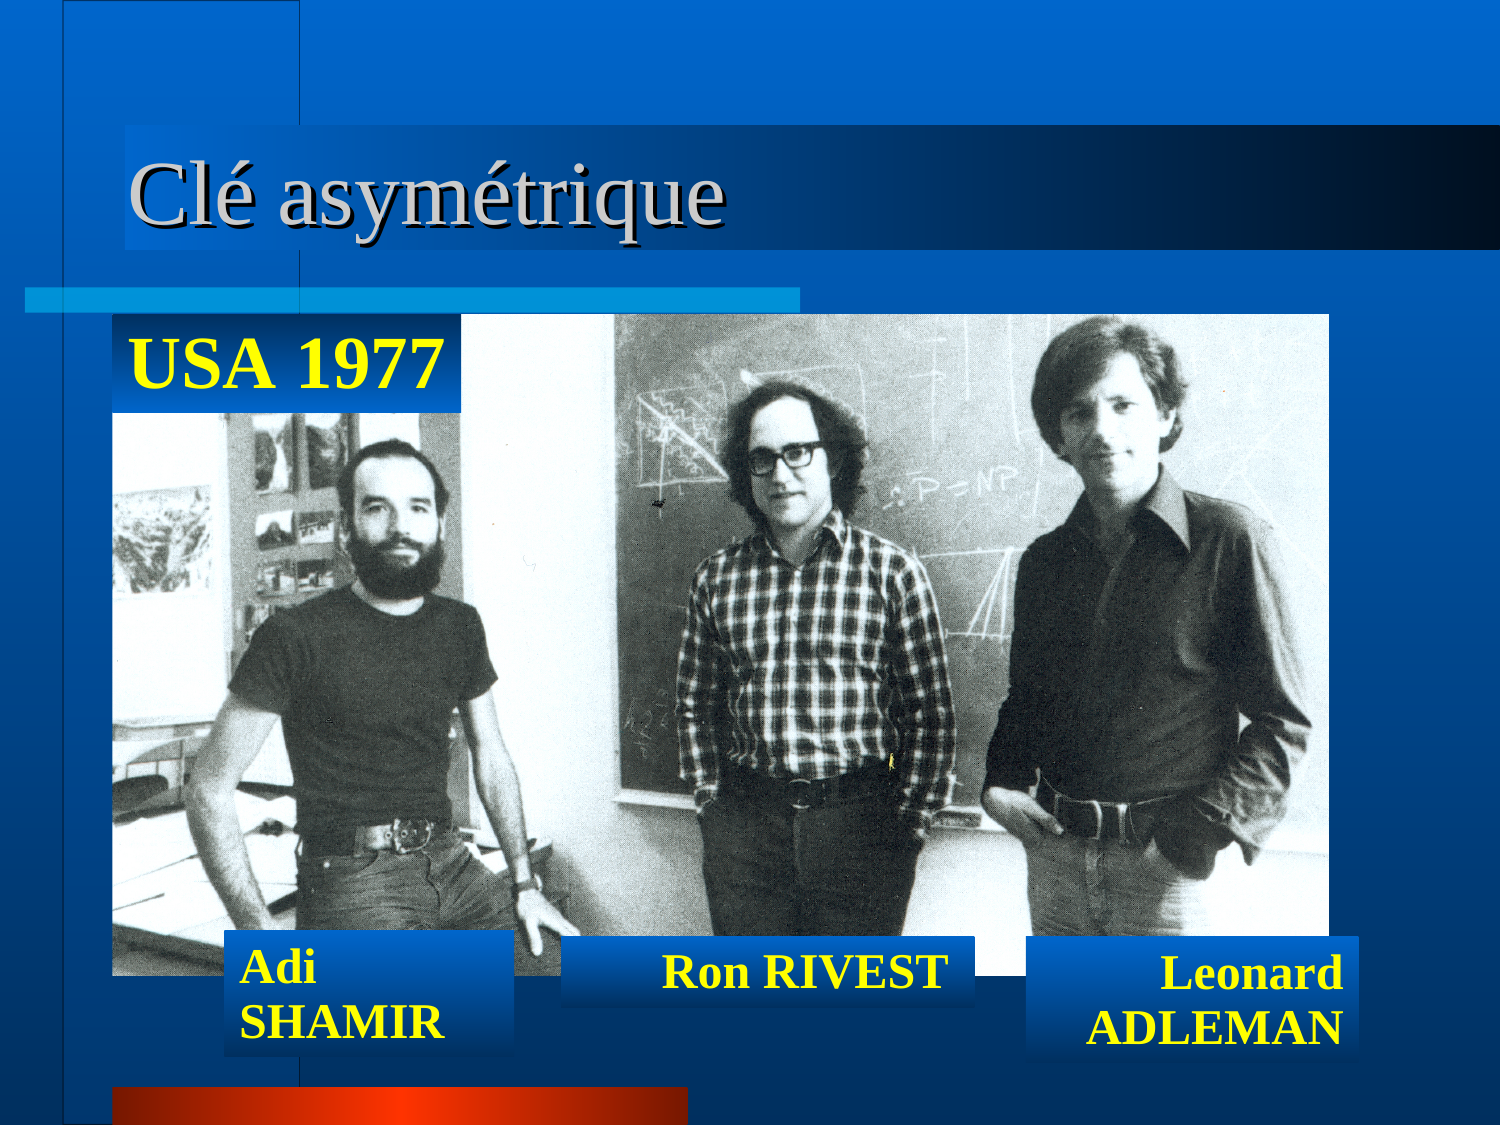

# Clé asymétrique
USA 1977
Adi
SHAMIR
Ron RIVEST
Leonard ADLEMAN